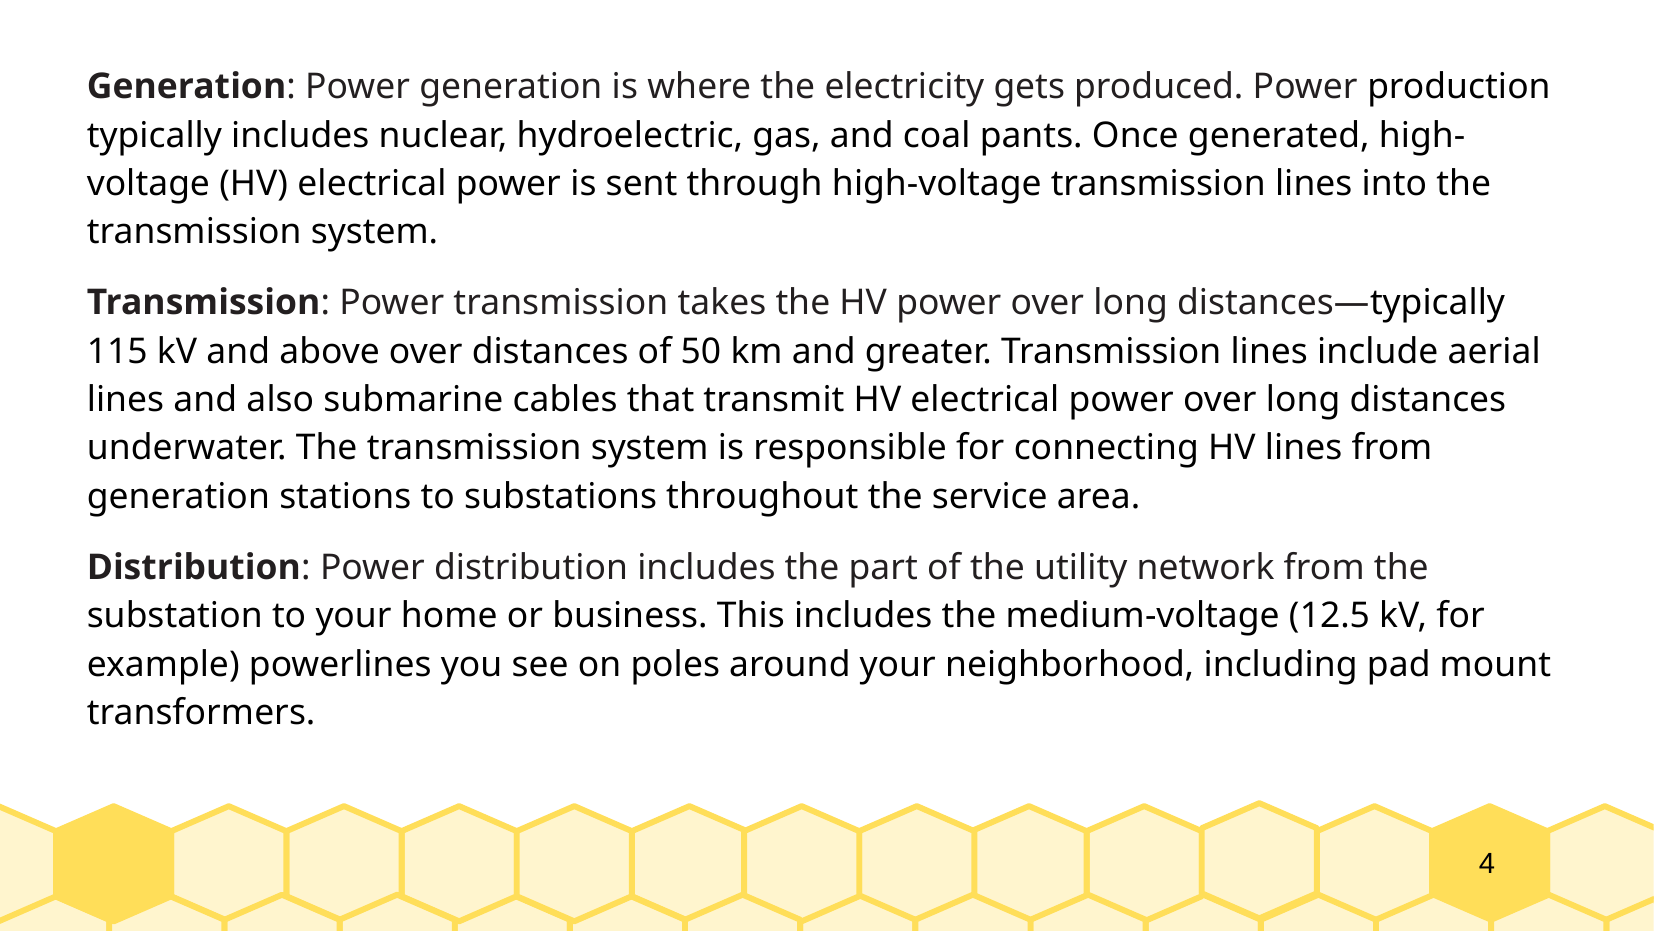

# Generation: Power generation is where the electricity gets produced. Power production typically includes nuclear, hydroelectric, gas, and coal pants. Once generated, high-voltage (HV) electrical power is sent through high-voltage transmission lines into the transmission system.
Transmission: Power transmission takes the HV power over long distances—typically 115 kV and above over distances of 50 km and greater. Transmission lines include aerial lines and also submarine cables that transmit HV electrical power over long distances underwater. The transmission system is responsible for connecting HV lines from generation stations to substations throughout the service area.
Distribution: Power distribution includes the part of the utility network from the substation to your home or business. This includes the medium-voltage (12.5 kV, for example) powerlines you see on poles around your neighborhood, including pad mount transformers.